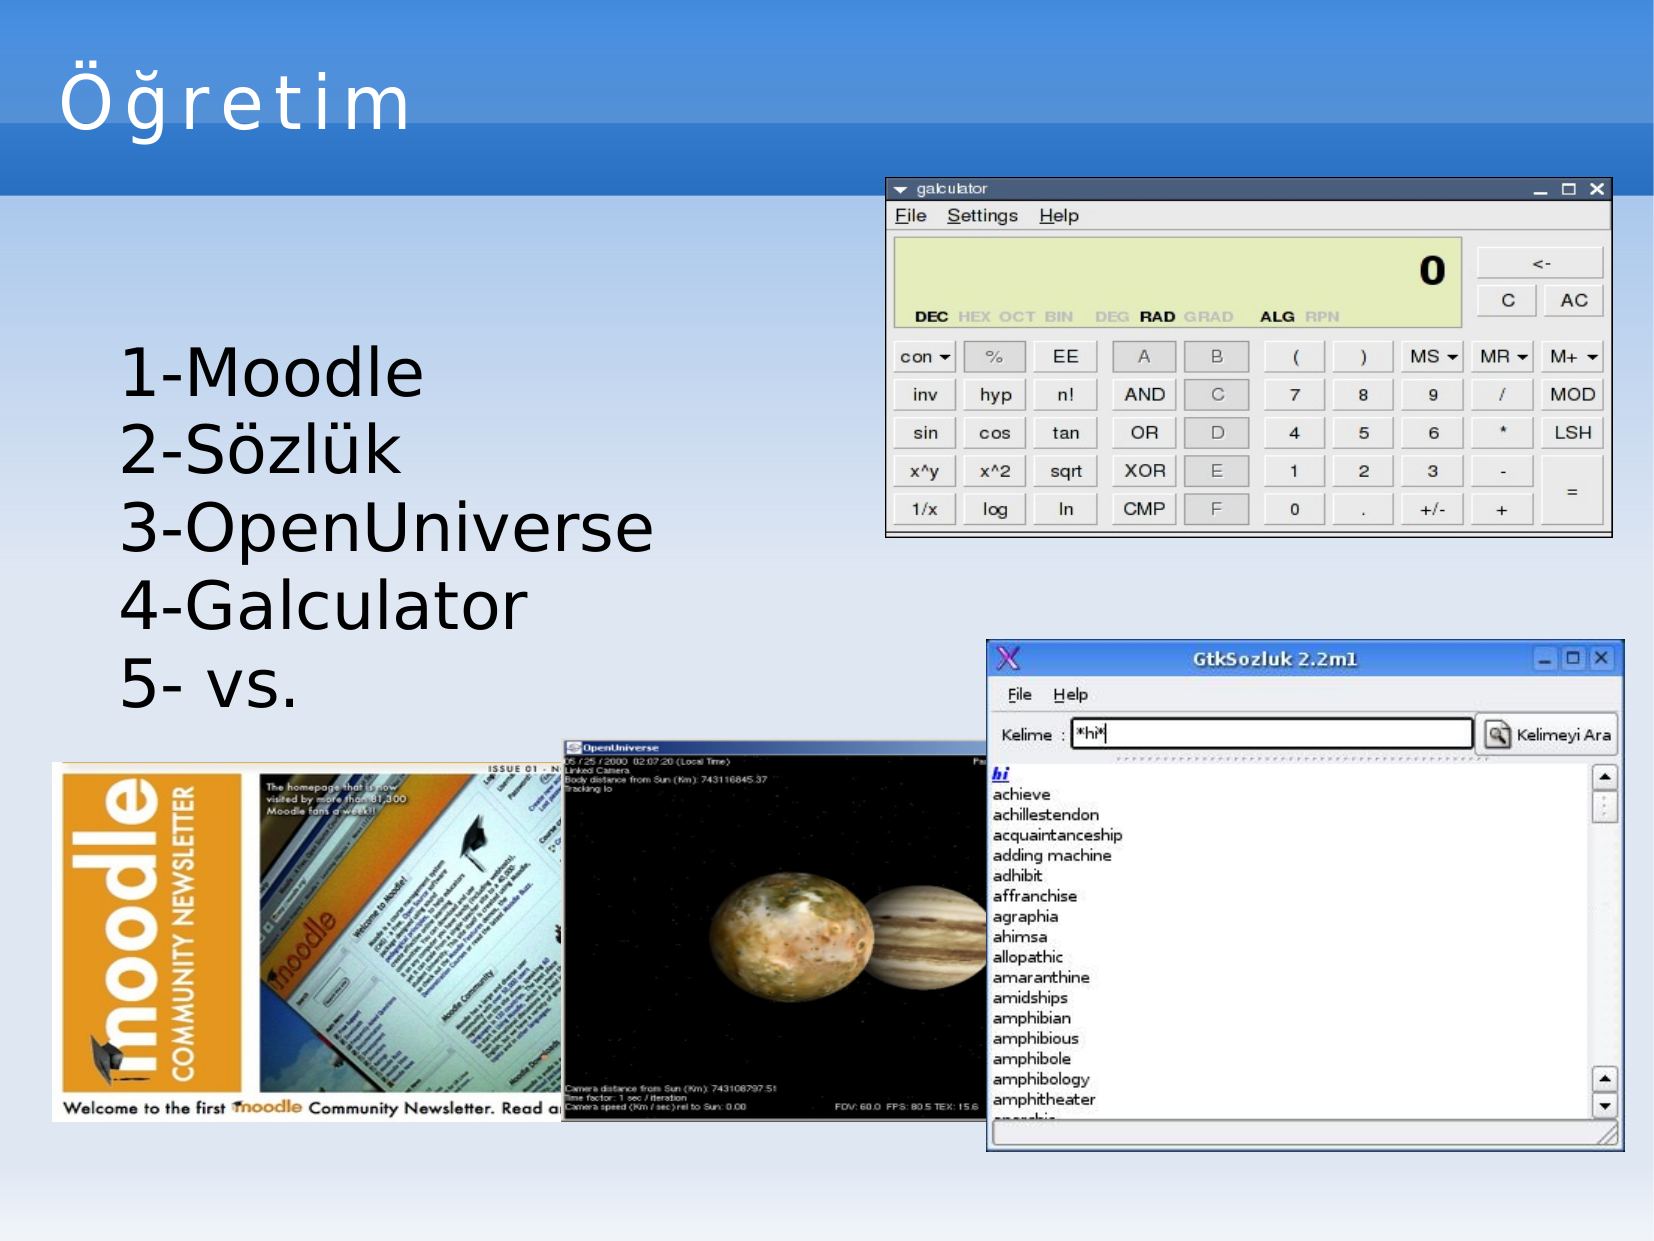

# Öğretim
1-Moodle
2-Sözlük
3-OpenUniverse
4-Galculator
5- vs.